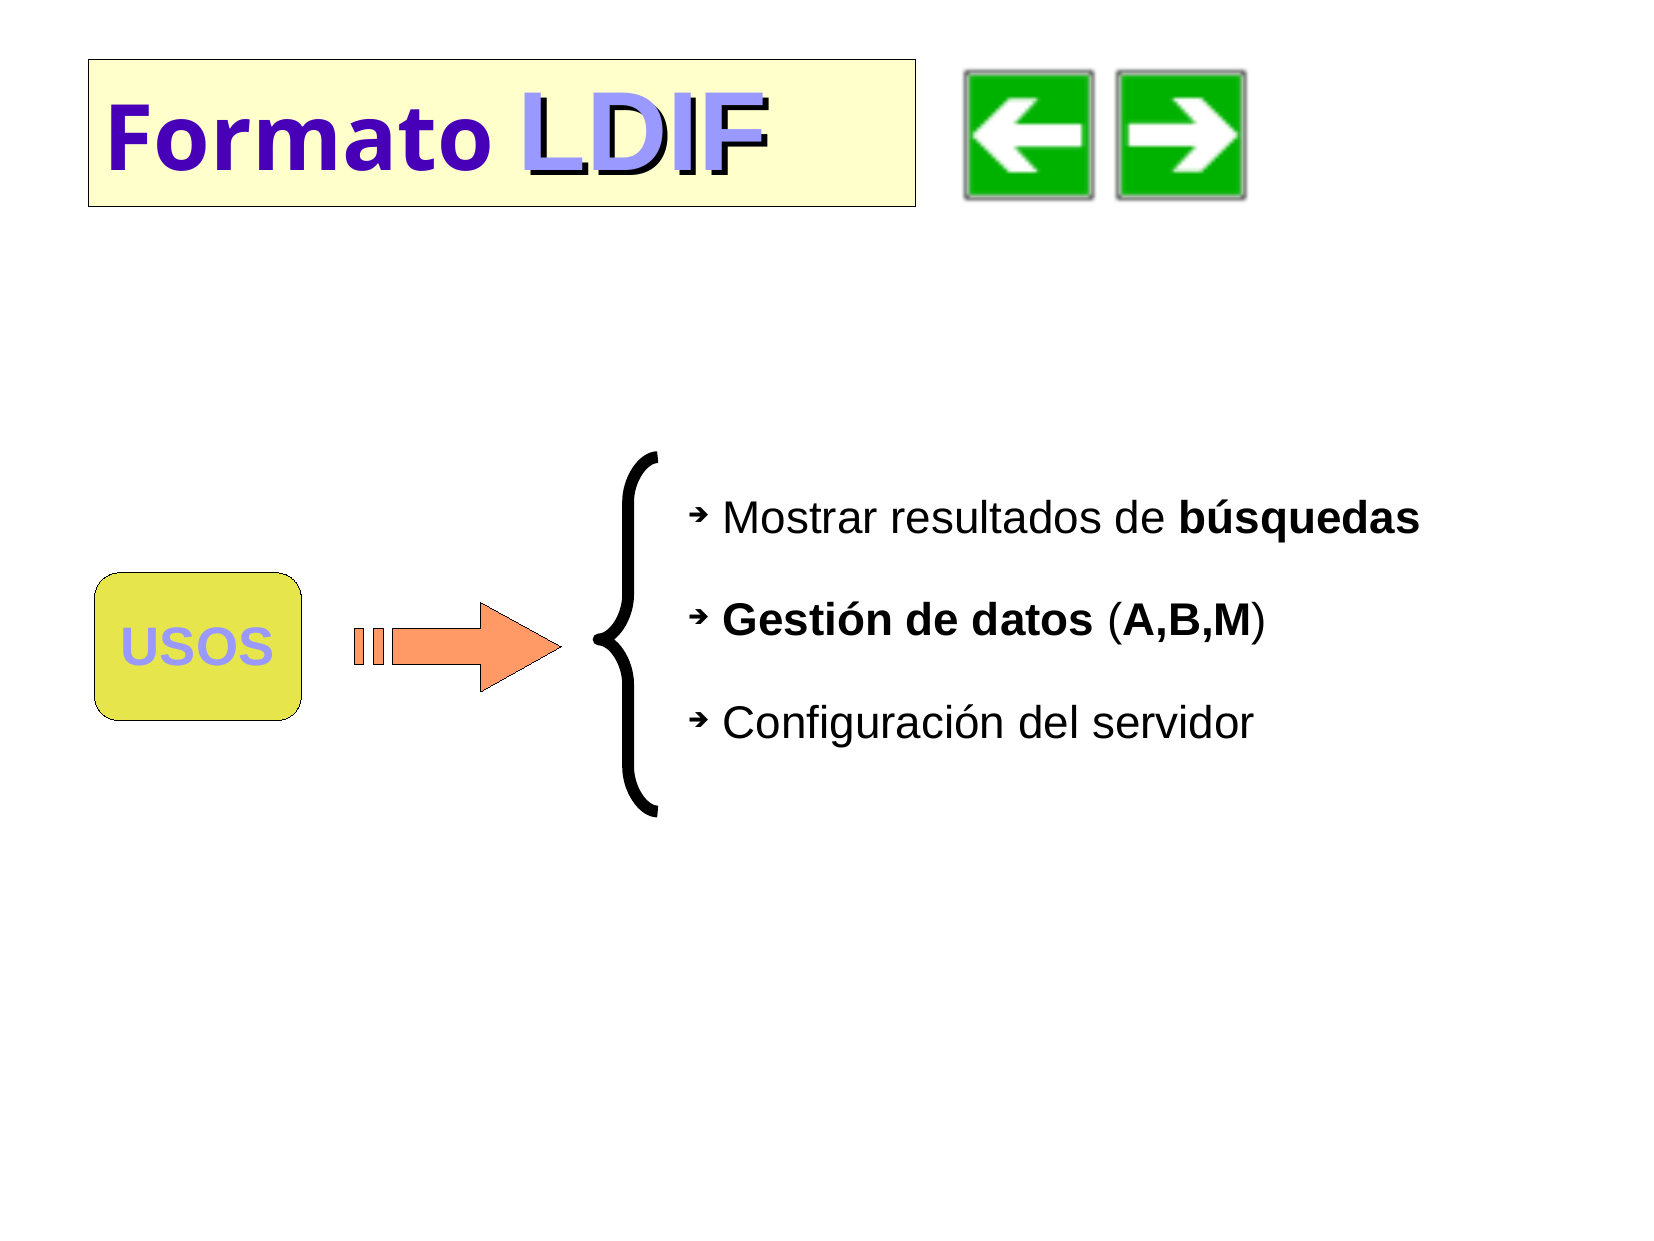

Formato LDIF
 Mostrar resultados de búsquedas
 Gestión de datos (A,B,M)
 Configuración del servidor
USOS